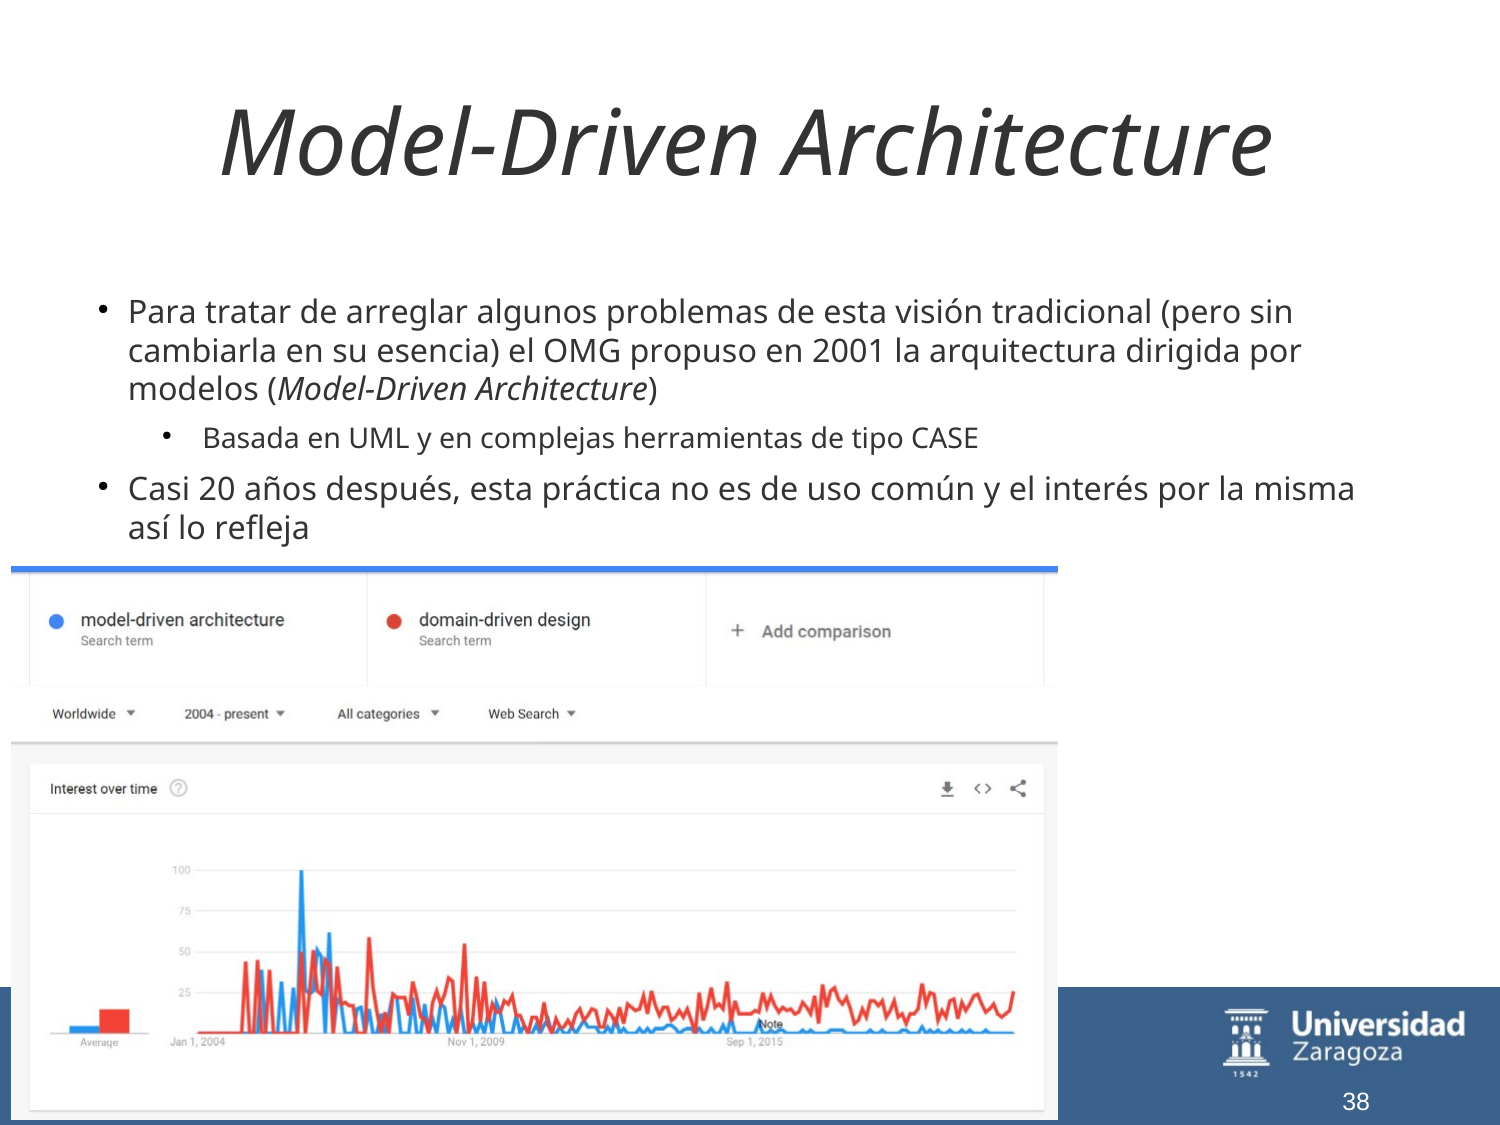

# Model-Driven Architecture
Para tratar de arreglar algunos problemas de esta visión tradicional (pero sin cambiarla en su esencia) el OMG propuso en 2001 la arquitectura dirigida por modelos (Model-Driven Architecture)
Basada en UML y en complejas herramientas de tipo CASE
Casi 20 años después, esta práctica no es de uso común y el interés por la misma así lo refleja